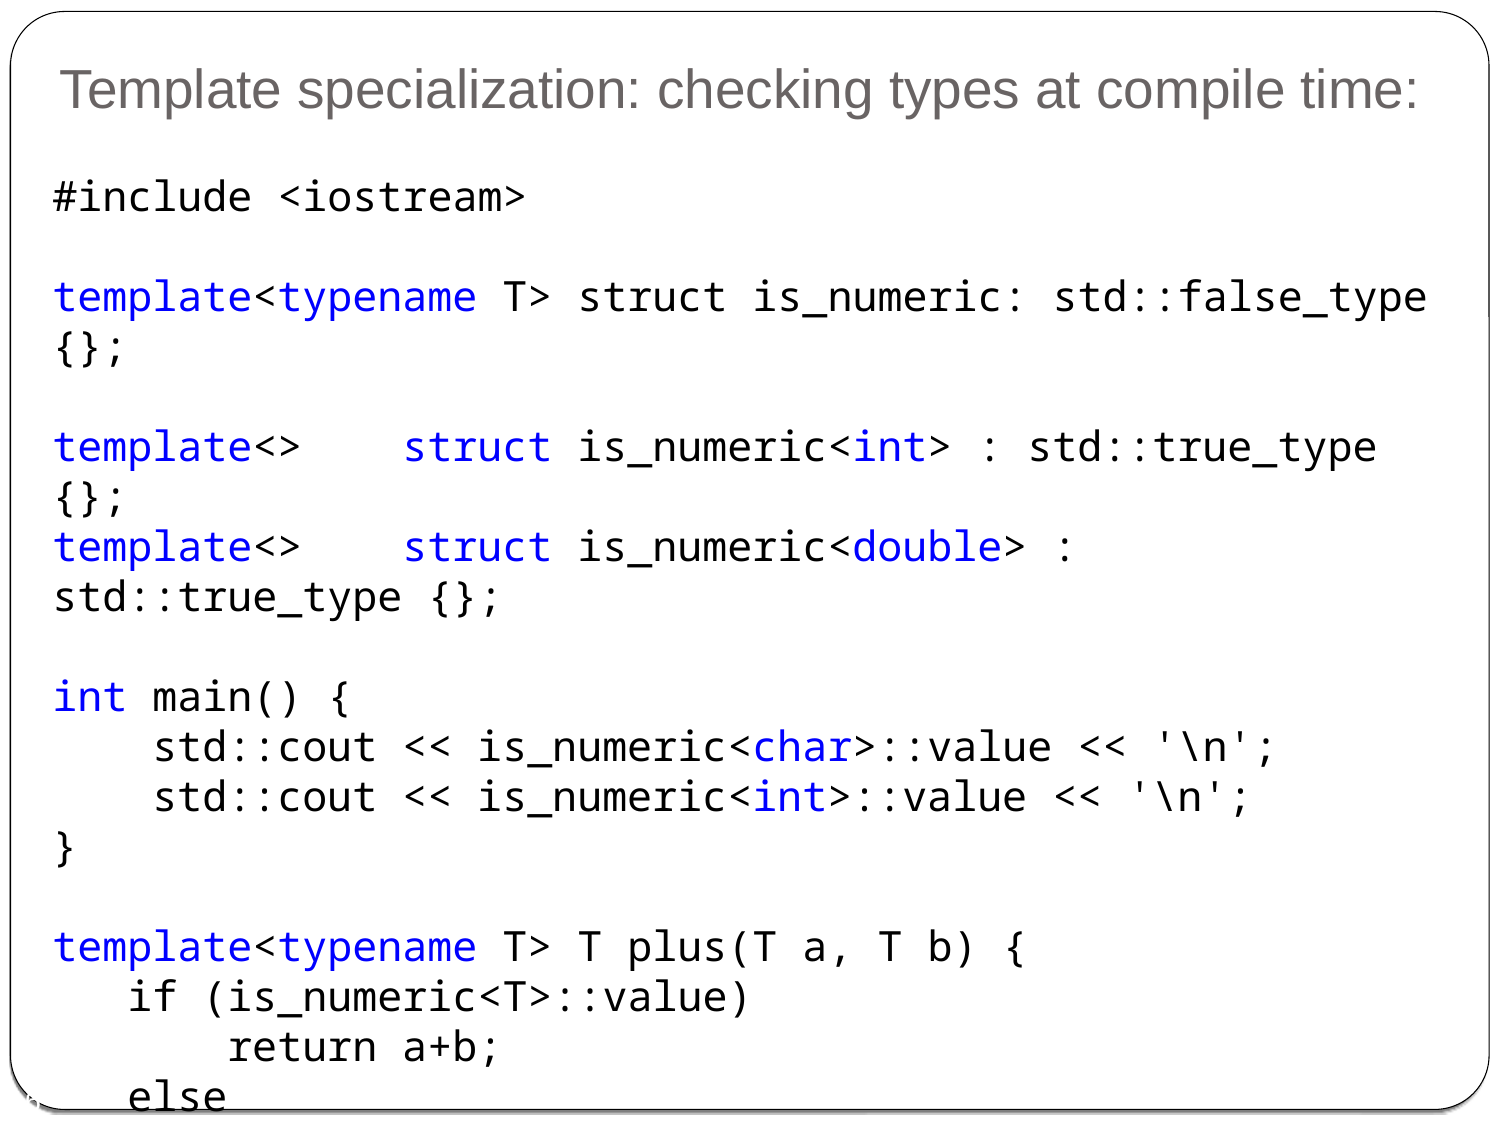

# Template specialization: checking types at compile time:
#include <iostream>
template<typename T> struct is_numeric: std::false_type {};
template<> struct is_numeric<int> : std::true_type {};
template<> struct is_numeric<double> : std::true_type {};
int main() {
 std::cout << is_numeric<char>::value << '\n';
 std::cout << is_numeric<int>::value << '\n';
}
template<typename T> T plus(T a, T b) {
 if (is_numeric<T>::value)
 return a+b;
 else
 throw “not a number”;
}